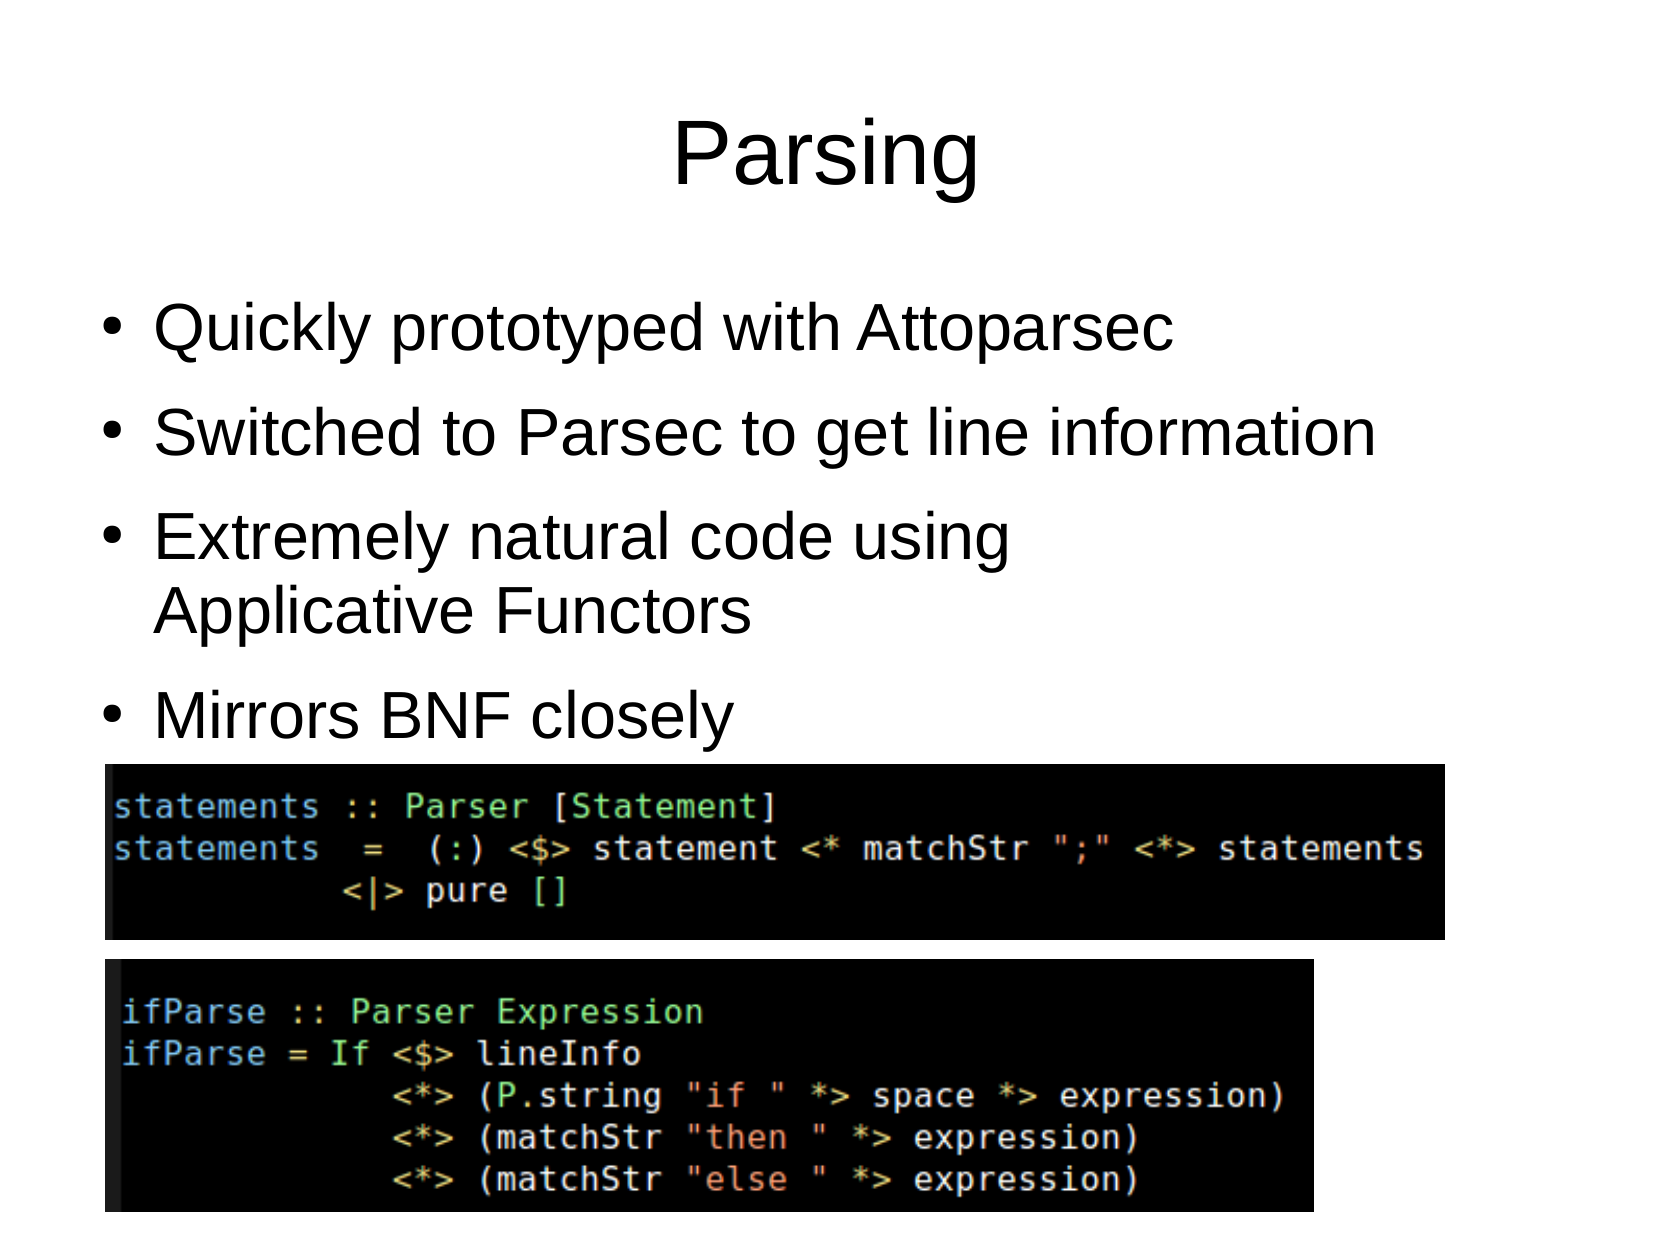

# Parsing
Quickly prototyped with Attoparsec
Switched to Parsec to get line information
Extremely natural code using
Applicative Functors
Mirrors BNF closely